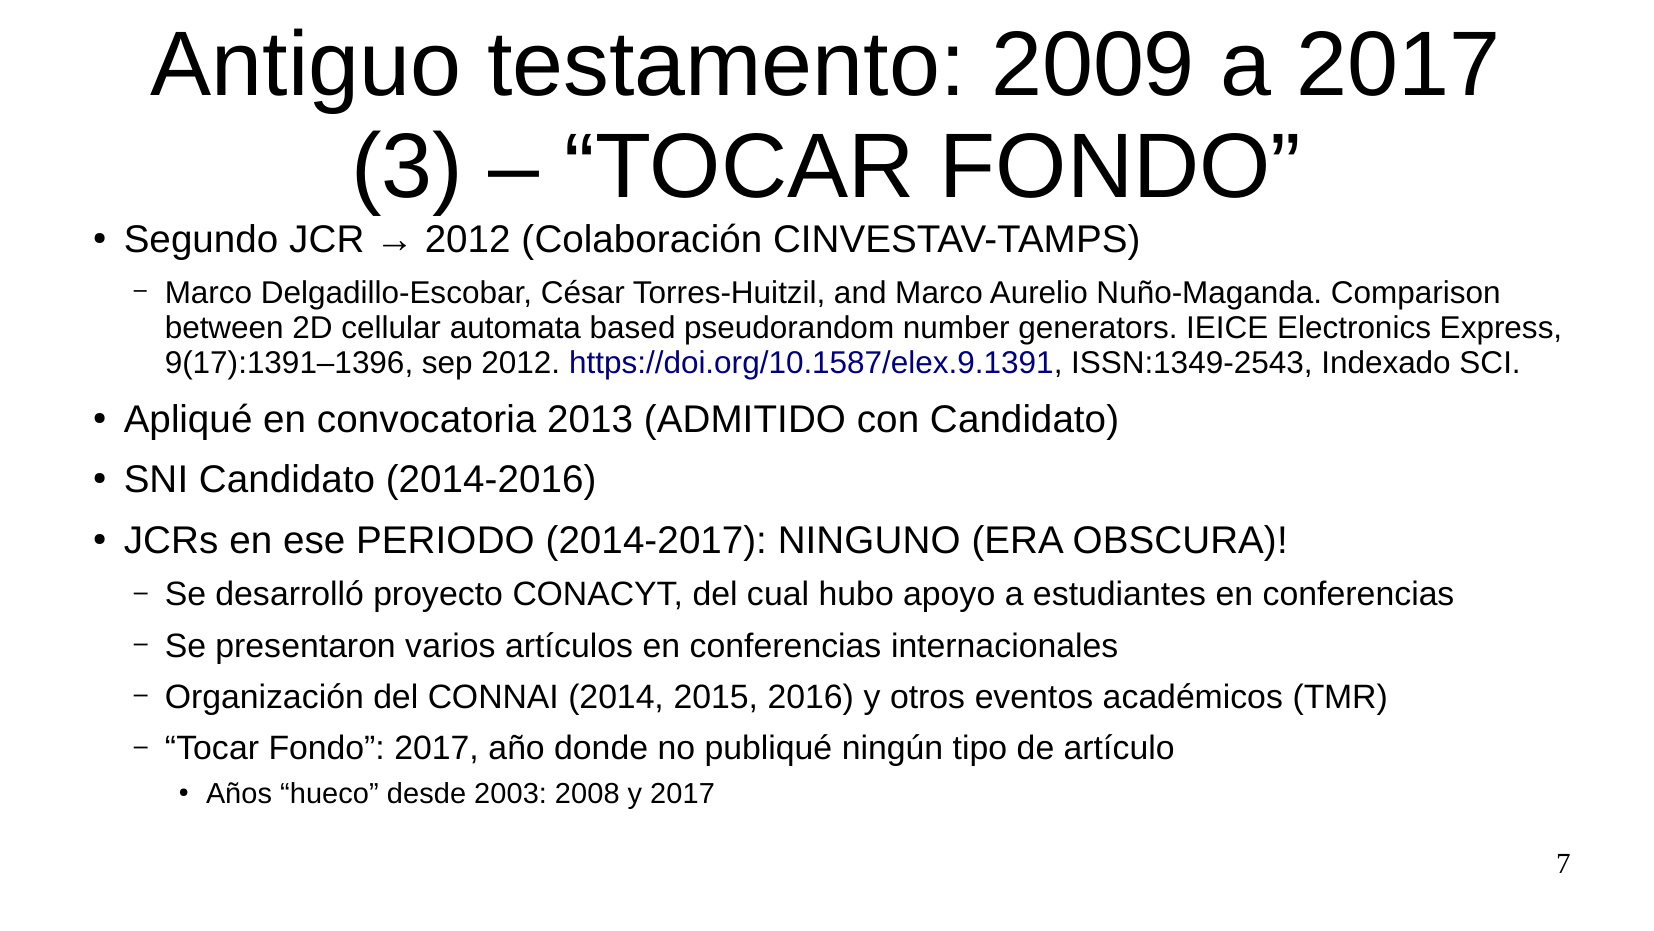

# Antiguo testamento: 2009 a 2017 (3) – “TOCAR FONDO”
Segundo JCR → 2012 (Colaboración CINVESTAV-TAMPS)
Marco Delgadillo-Escobar, César Torres-Huitzil, and Marco Aurelio Nuño-Maganda. Comparison between 2D cellular automata based pseudorandom number generators. IEICE Electronics Express, 9(17):1391–1396, sep 2012. https://doi.org/10.1587/elex.9.1391, ISSN:1349-2543, Indexado SCI.
Apliqué en convocatoria 2013 (ADMITIDO con Candidato)
SNI Candidato (2014-2016)
JCRs en ese PERIODO (2014-2017): NINGUNO (ERA OBSCURA)!
Se desarrolló proyecto CONACYT, del cual hubo apoyo a estudiantes en conferencias
Se presentaron varios artículos en conferencias internacionales
Organización del CONNAI (2014, 2015, 2016) y otros eventos académicos (TMR)
“Tocar Fondo”: 2017, año donde no publiqué ningún tipo de artículo
Años “hueco” desde 2003: 2008 y 2017
7